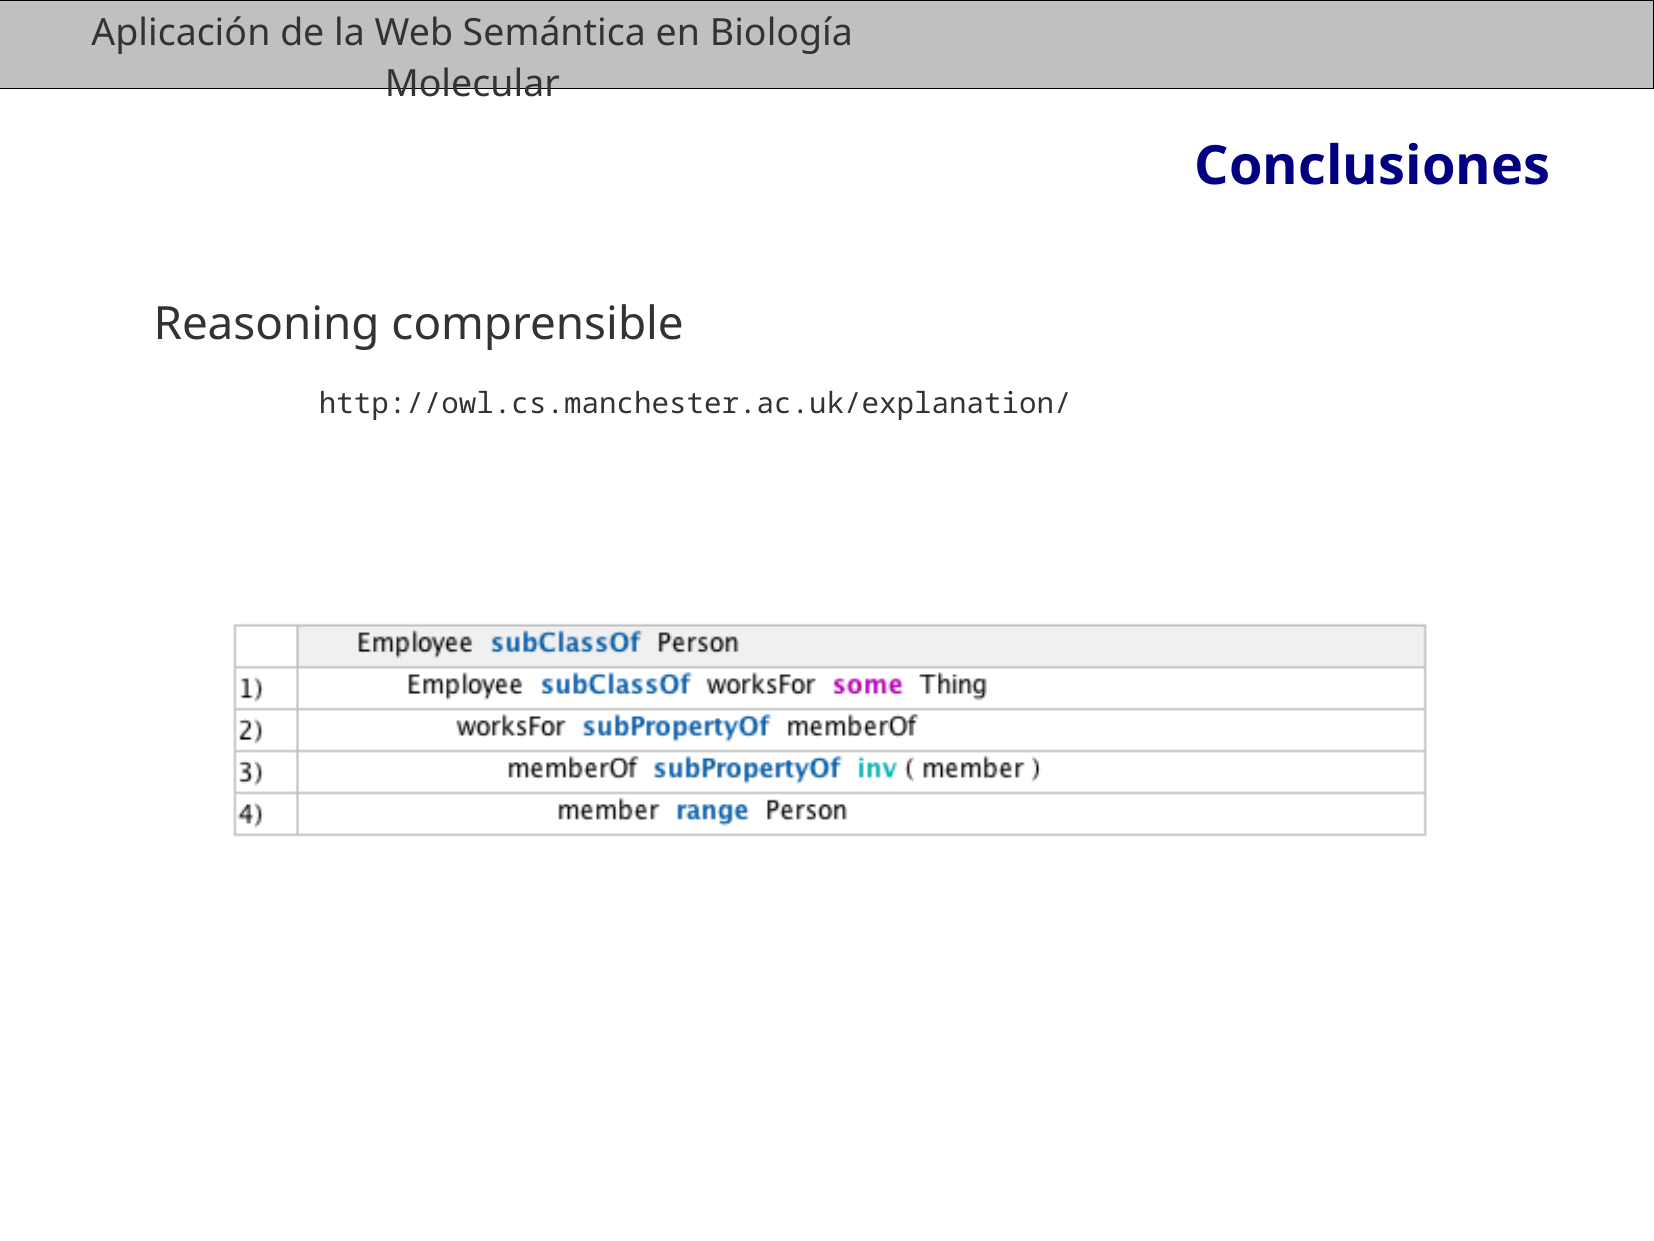

Aplicación de la Web Semántica en Biología Molecular
Conclusiones
# Reasoning comprensible
http://owl.cs.manchester.ac.uk/explanation/